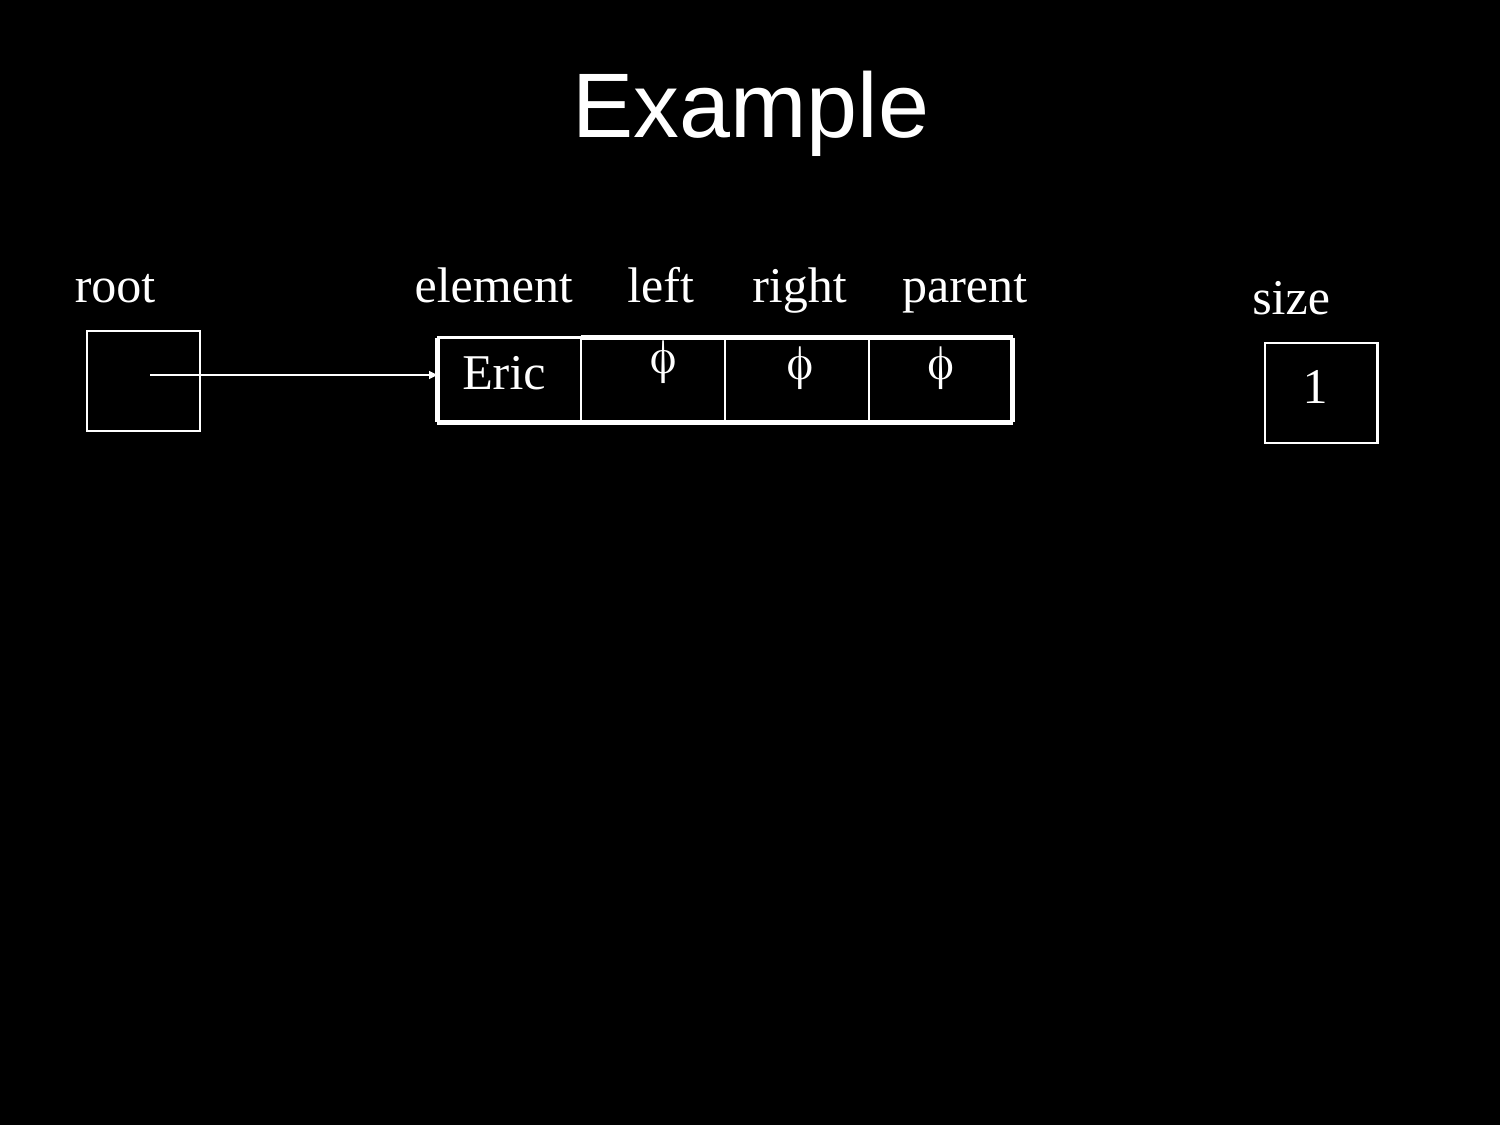

# Example
root
element
left
right
parent
size

Eric


1